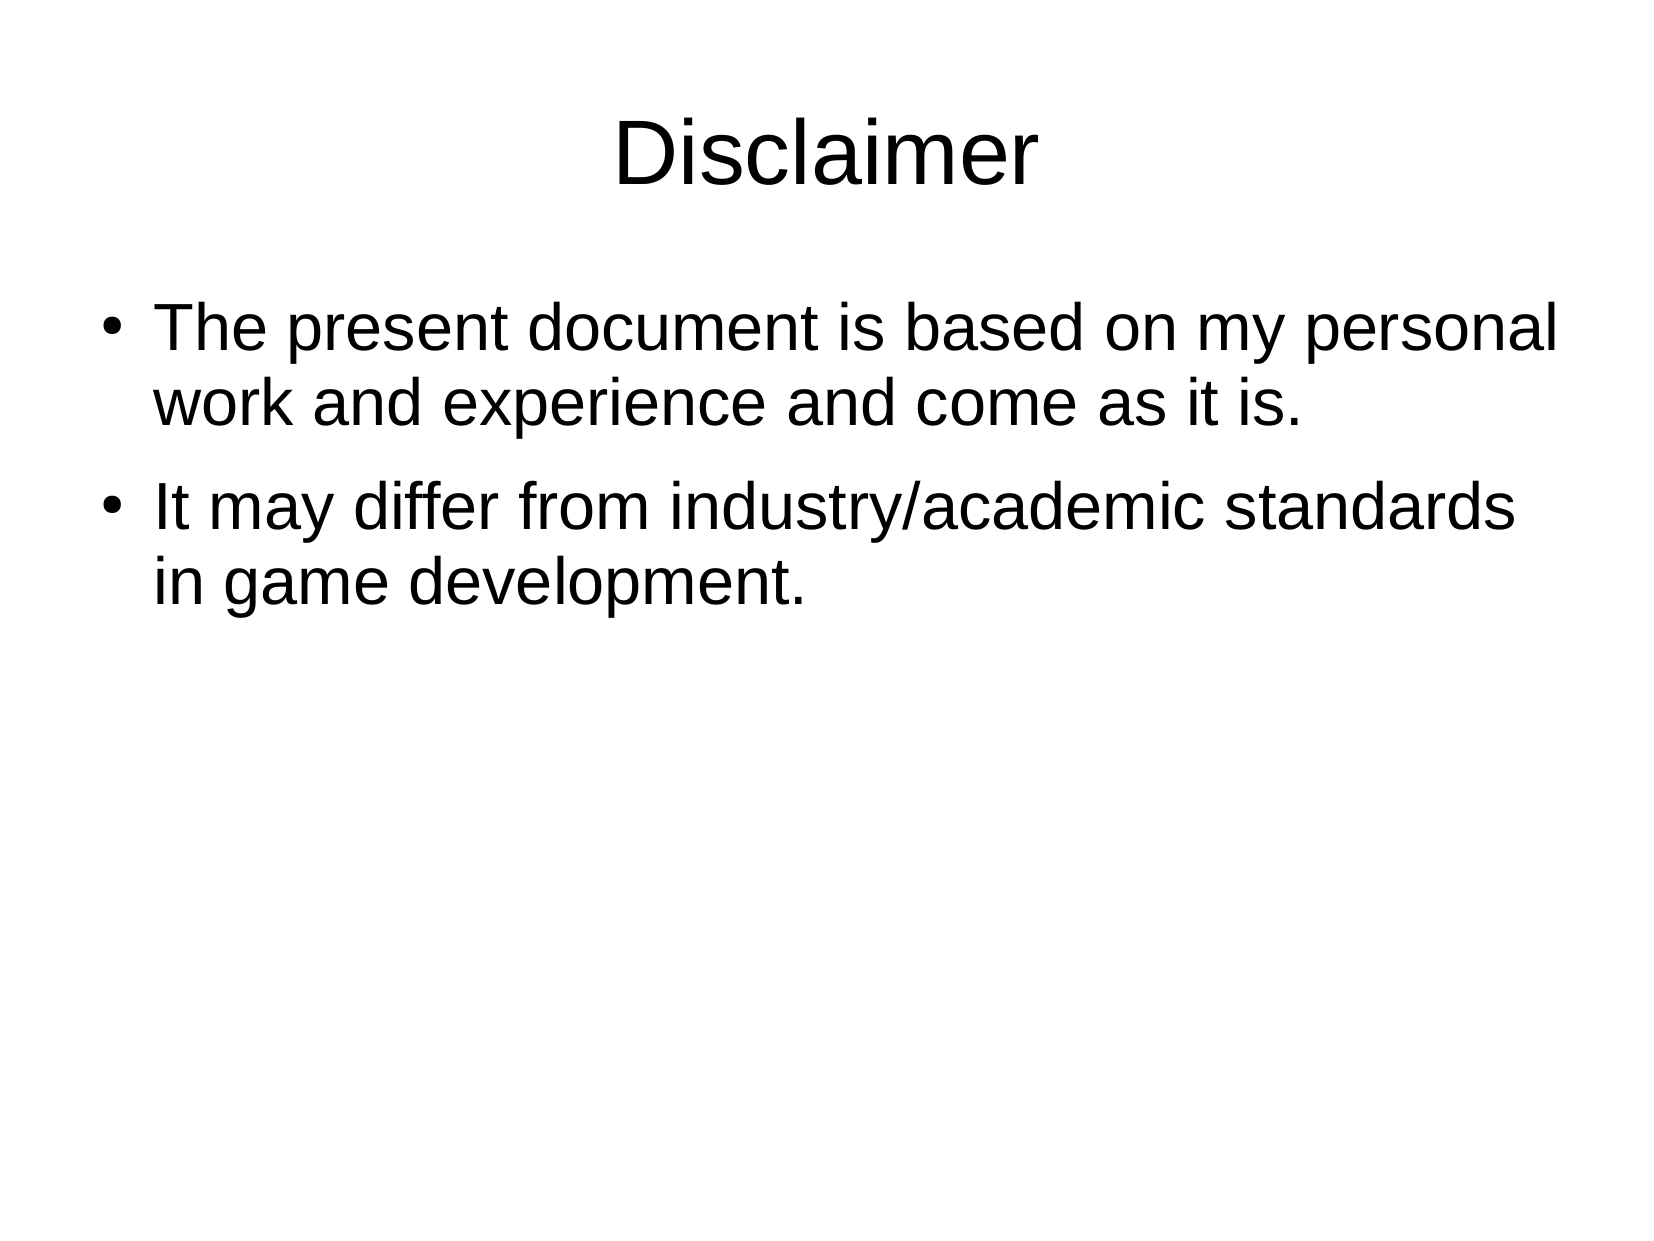

# Disclaimer
The present document is based on my personal work and experience and come as it is.
It may differ from industry/academic standards in game development.